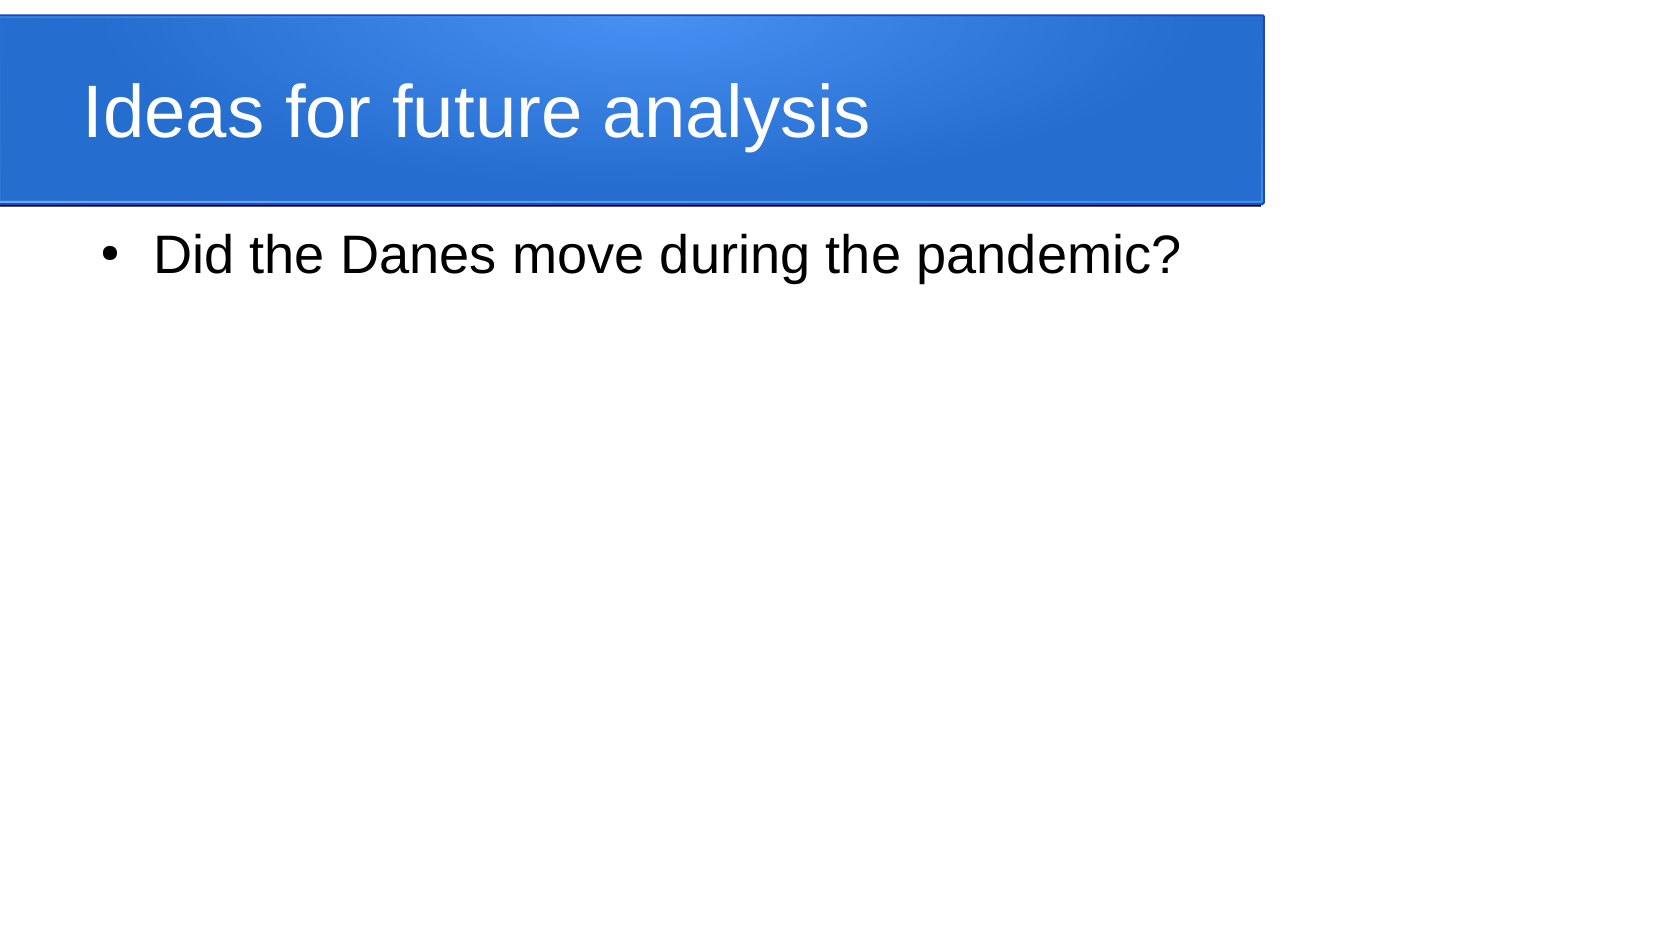

# Ideas for future analysis
Did the Danes move during the pandemic?